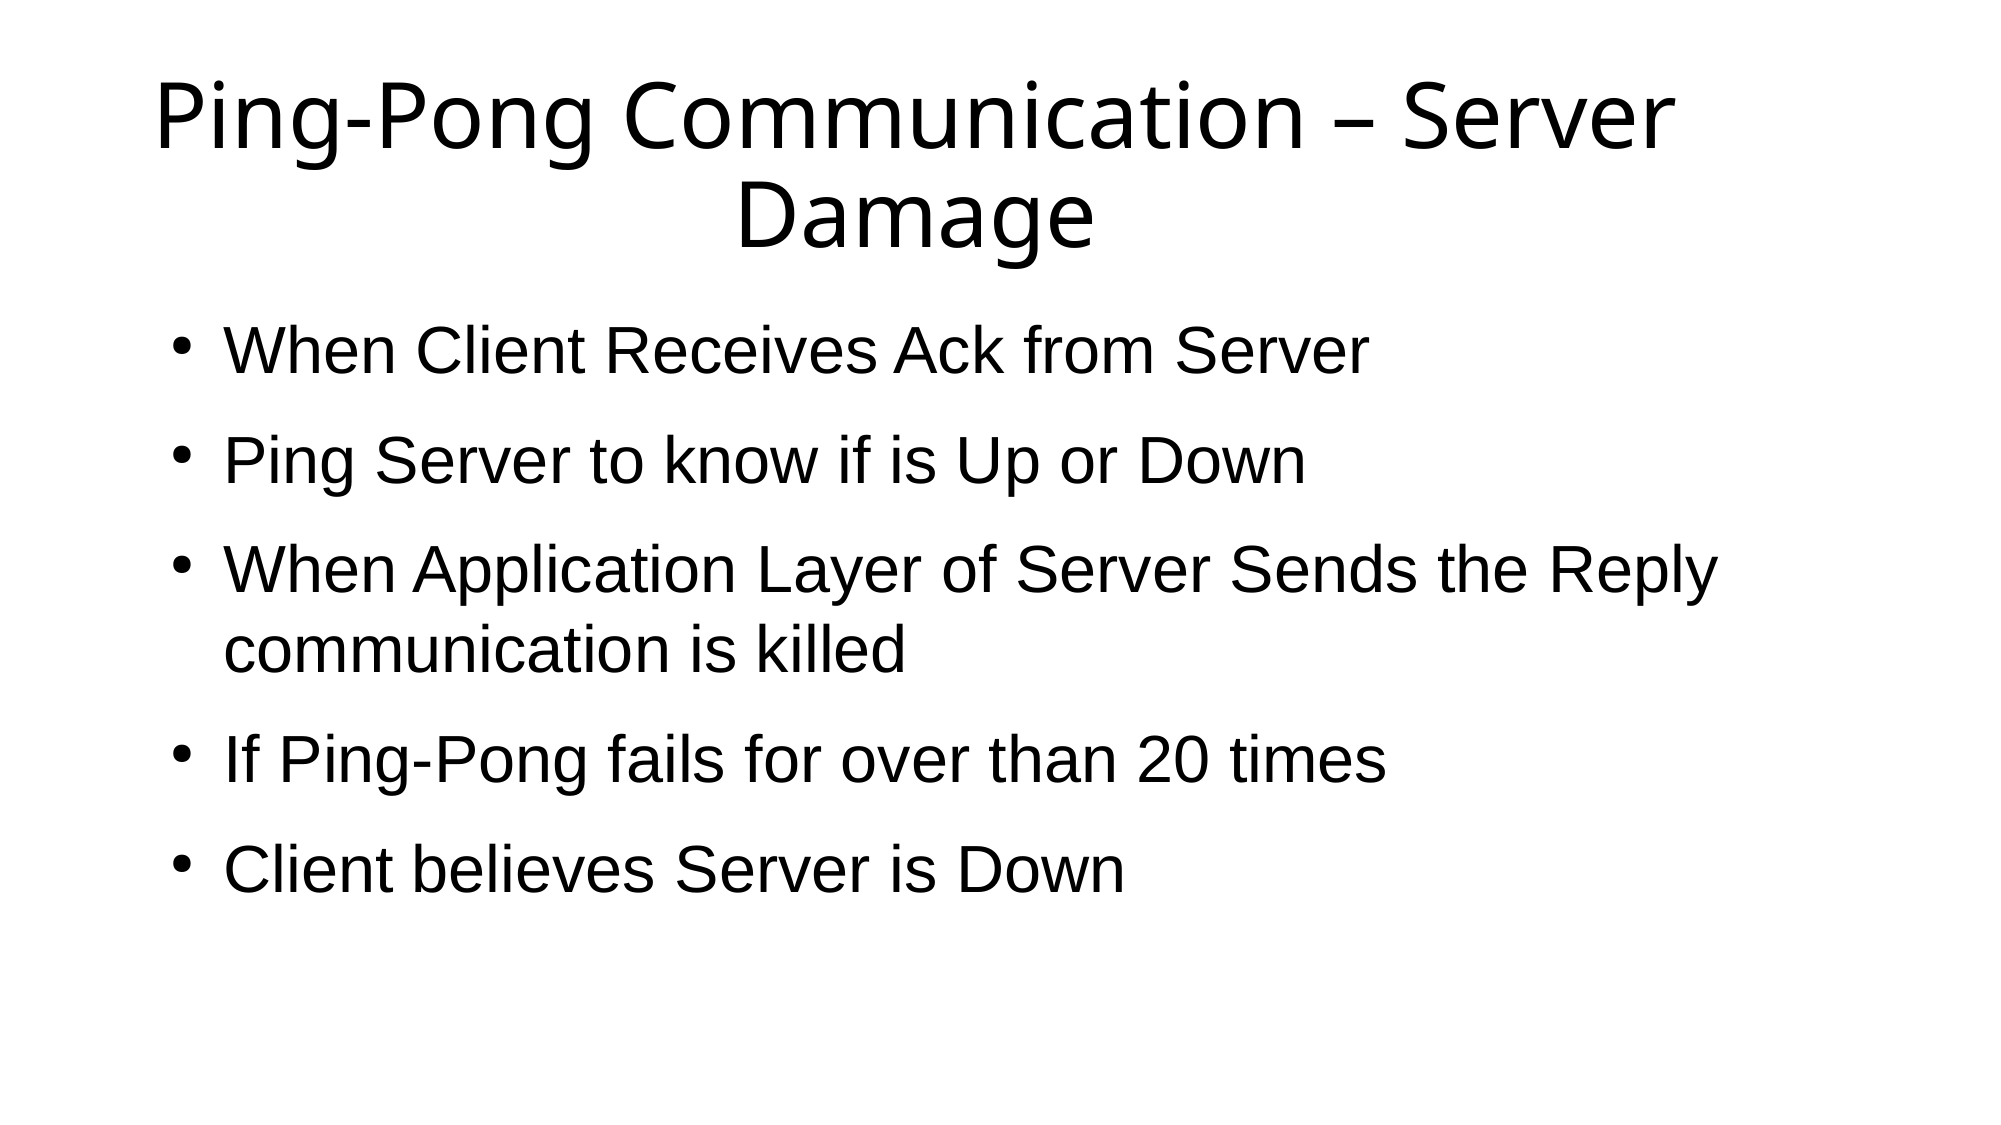

# Ping-Pong Communication – Server Damage
When Client Receives Ack from Server
Ping Server to know if is Up or Down
When Application Layer of Server Sends the Reply communication is killed
If Ping-Pong fails for over than 20 times
Client believes Server is Down